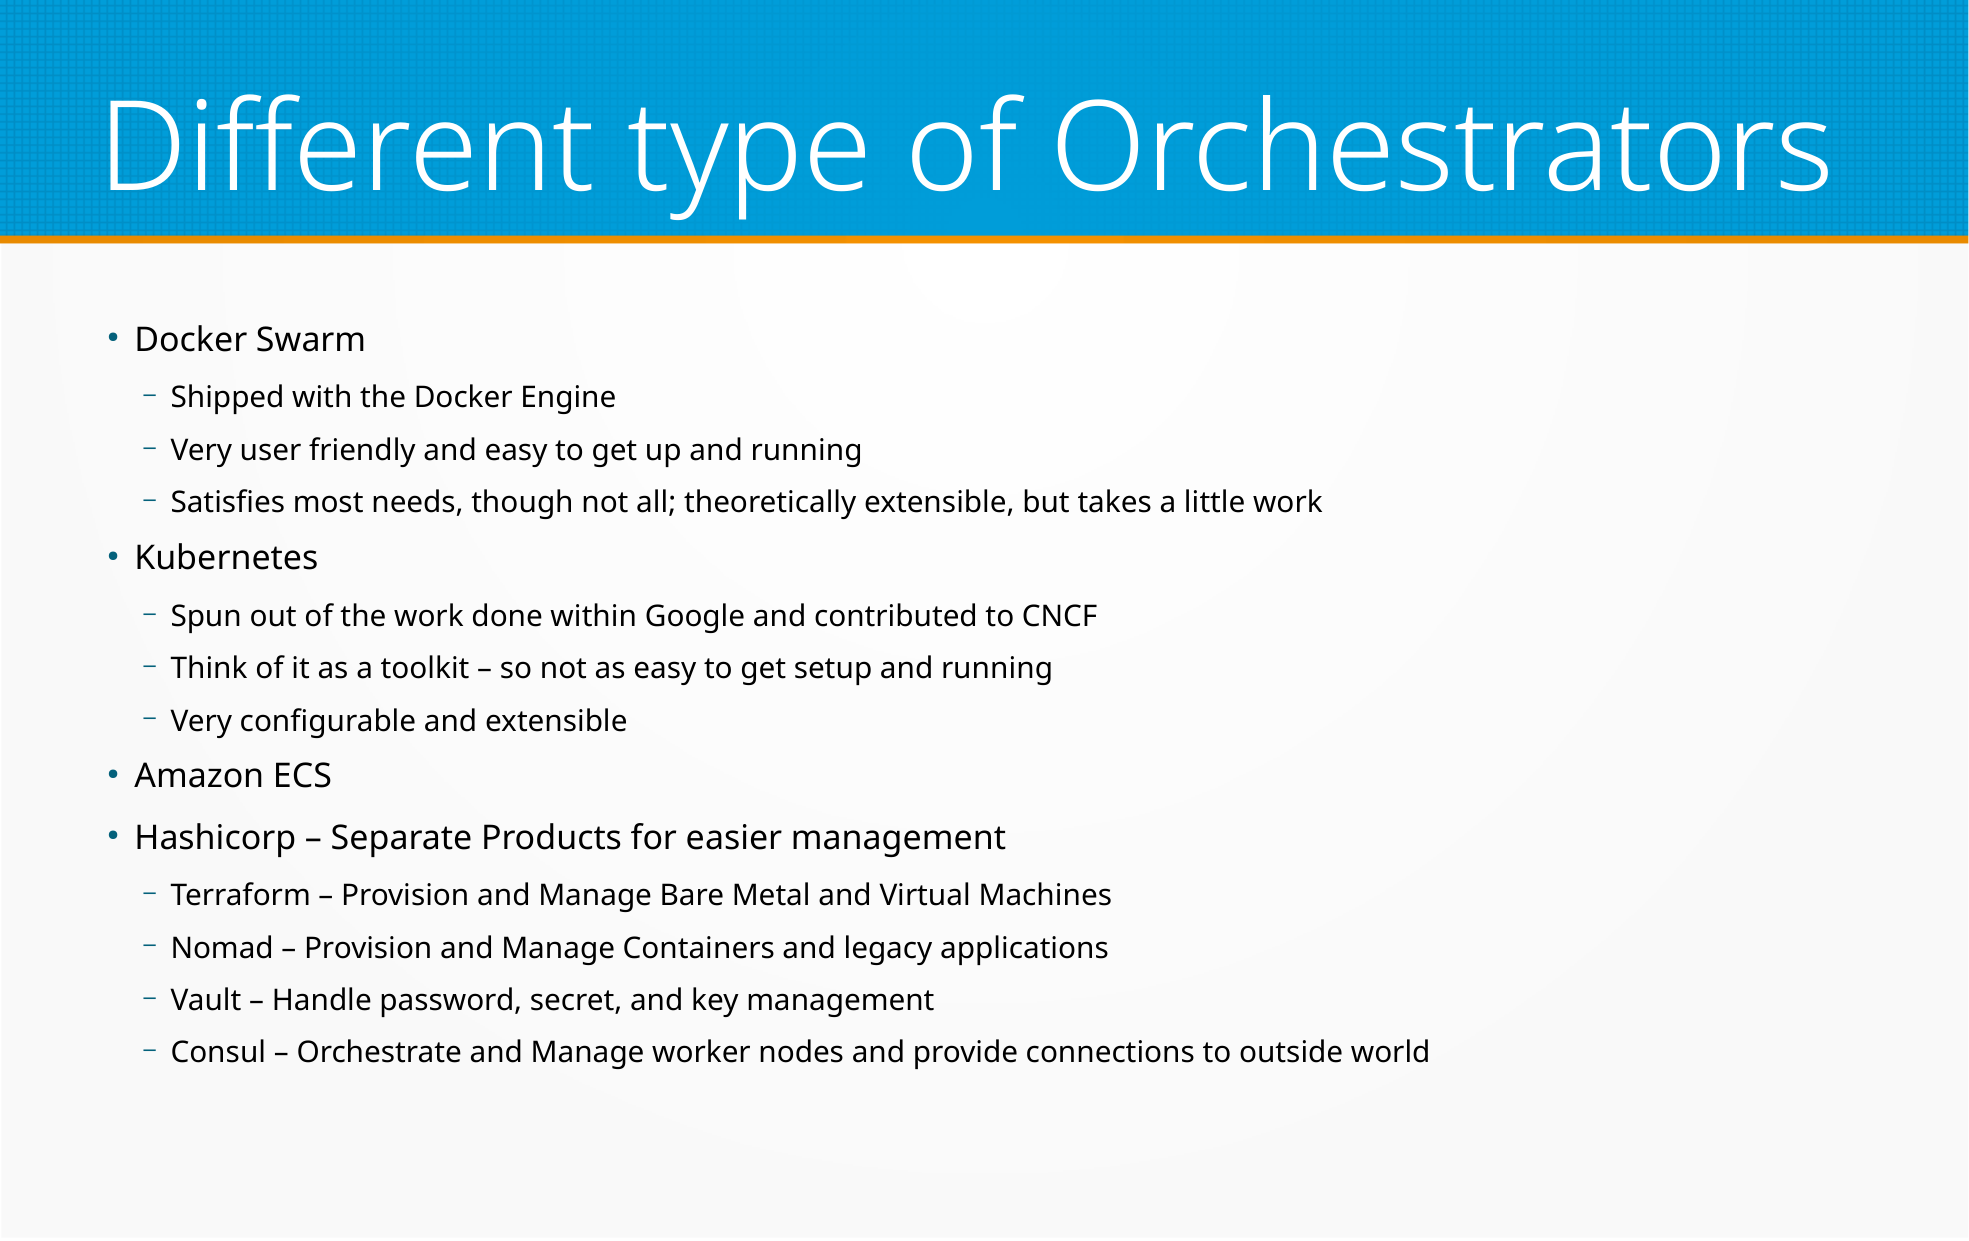

# Different type of Orchestrators
Docker Swarm
Shipped with the Docker Engine
Very user friendly and easy to get up and running
Satisfies most needs, though not all; theoretically extensible, but takes a little work
Kubernetes
Spun out of the work done within Google and contributed to CNCF
Think of it as a toolkit – so not as easy to get setup and running
Very configurable and extensible
Amazon ECS
Hashicorp – Separate Products for easier management
Terraform – Provision and Manage Bare Metal and Virtual Machines
Nomad – Provision and Manage Containers and legacy applications
Vault – Handle password, secret, and key management
Consul – Orchestrate and Manage worker nodes and provide connections to outside world